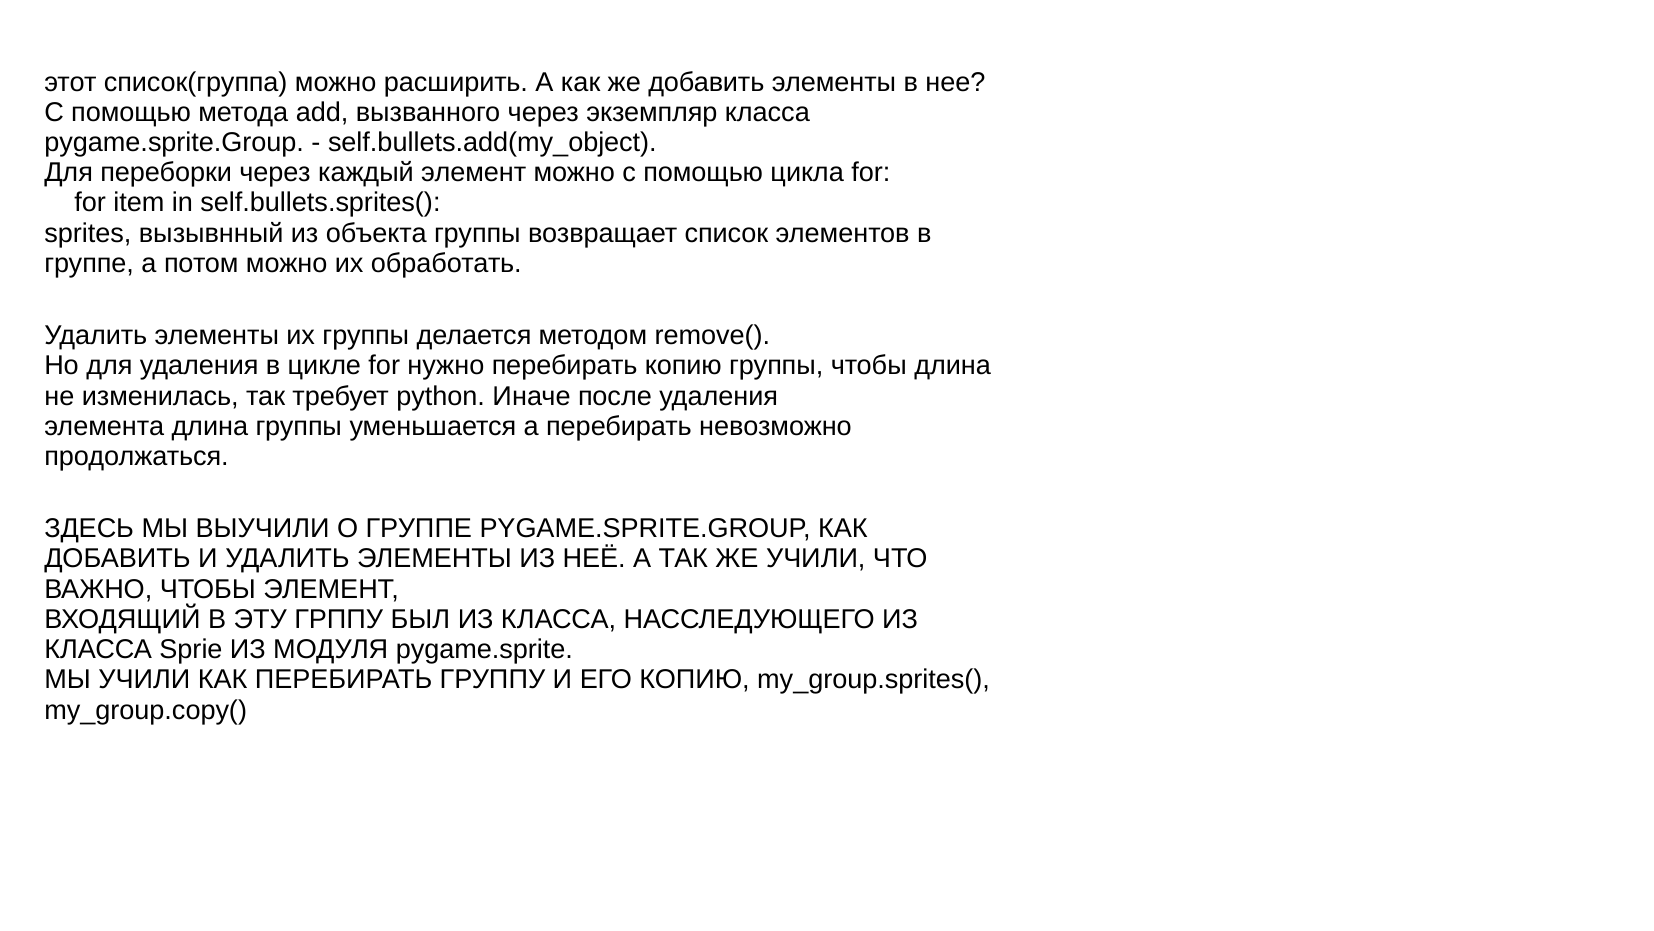

этот список(группа) можно расширить. А как же добавить элементы в нее?
С помощью метода add, вызванного через экземпляр класса pygame.sprite.Group. - self.bullets.add(my_object).
Для переборки через каждый элемент можно с помощью цикла for:
 for item in self.bullets.sprites():
sprites, вызывнный из объекта группы возвращает список элементов в группе, а потом можно их обработать.
Удалить элементы их группы делается методом remove().
Но для удаления в цикле for нужно перебирать копию группы, чтобы длина не изменилась, так требует python. Иначе после удаления
элемента длина группы уменьшается а перебирать невозможно продолжаться.
ЗДЕСЬ МЫ ВЫУЧИЛИ О ГРУППЕ PYGAME.SPRITE.GROUP, КАК ДОБАВИТЬ И УДАЛИТЬ ЭЛЕМЕНТЫ ИЗ НЕЁ. А ТАК ЖЕ УЧИЛИ, ЧТО ВАЖНО, ЧТОБЫ ЭЛЕМЕНТ,
ВХОДЯЩИЙ В ЭТУ ГРППУ БЫЛ ИЗ КЛАССА, НАССЛЕДУЮЩЕГО ИЗ КЛАССА Sprie ИЗ МОДУЛЯ pygame.sprite.
МЫ УЧИЛИ КАК ПЕРЕБИРАТЬ ГРУППУ И ЕГО КОПИЮ, my_group.sprites(), my_group.copy()